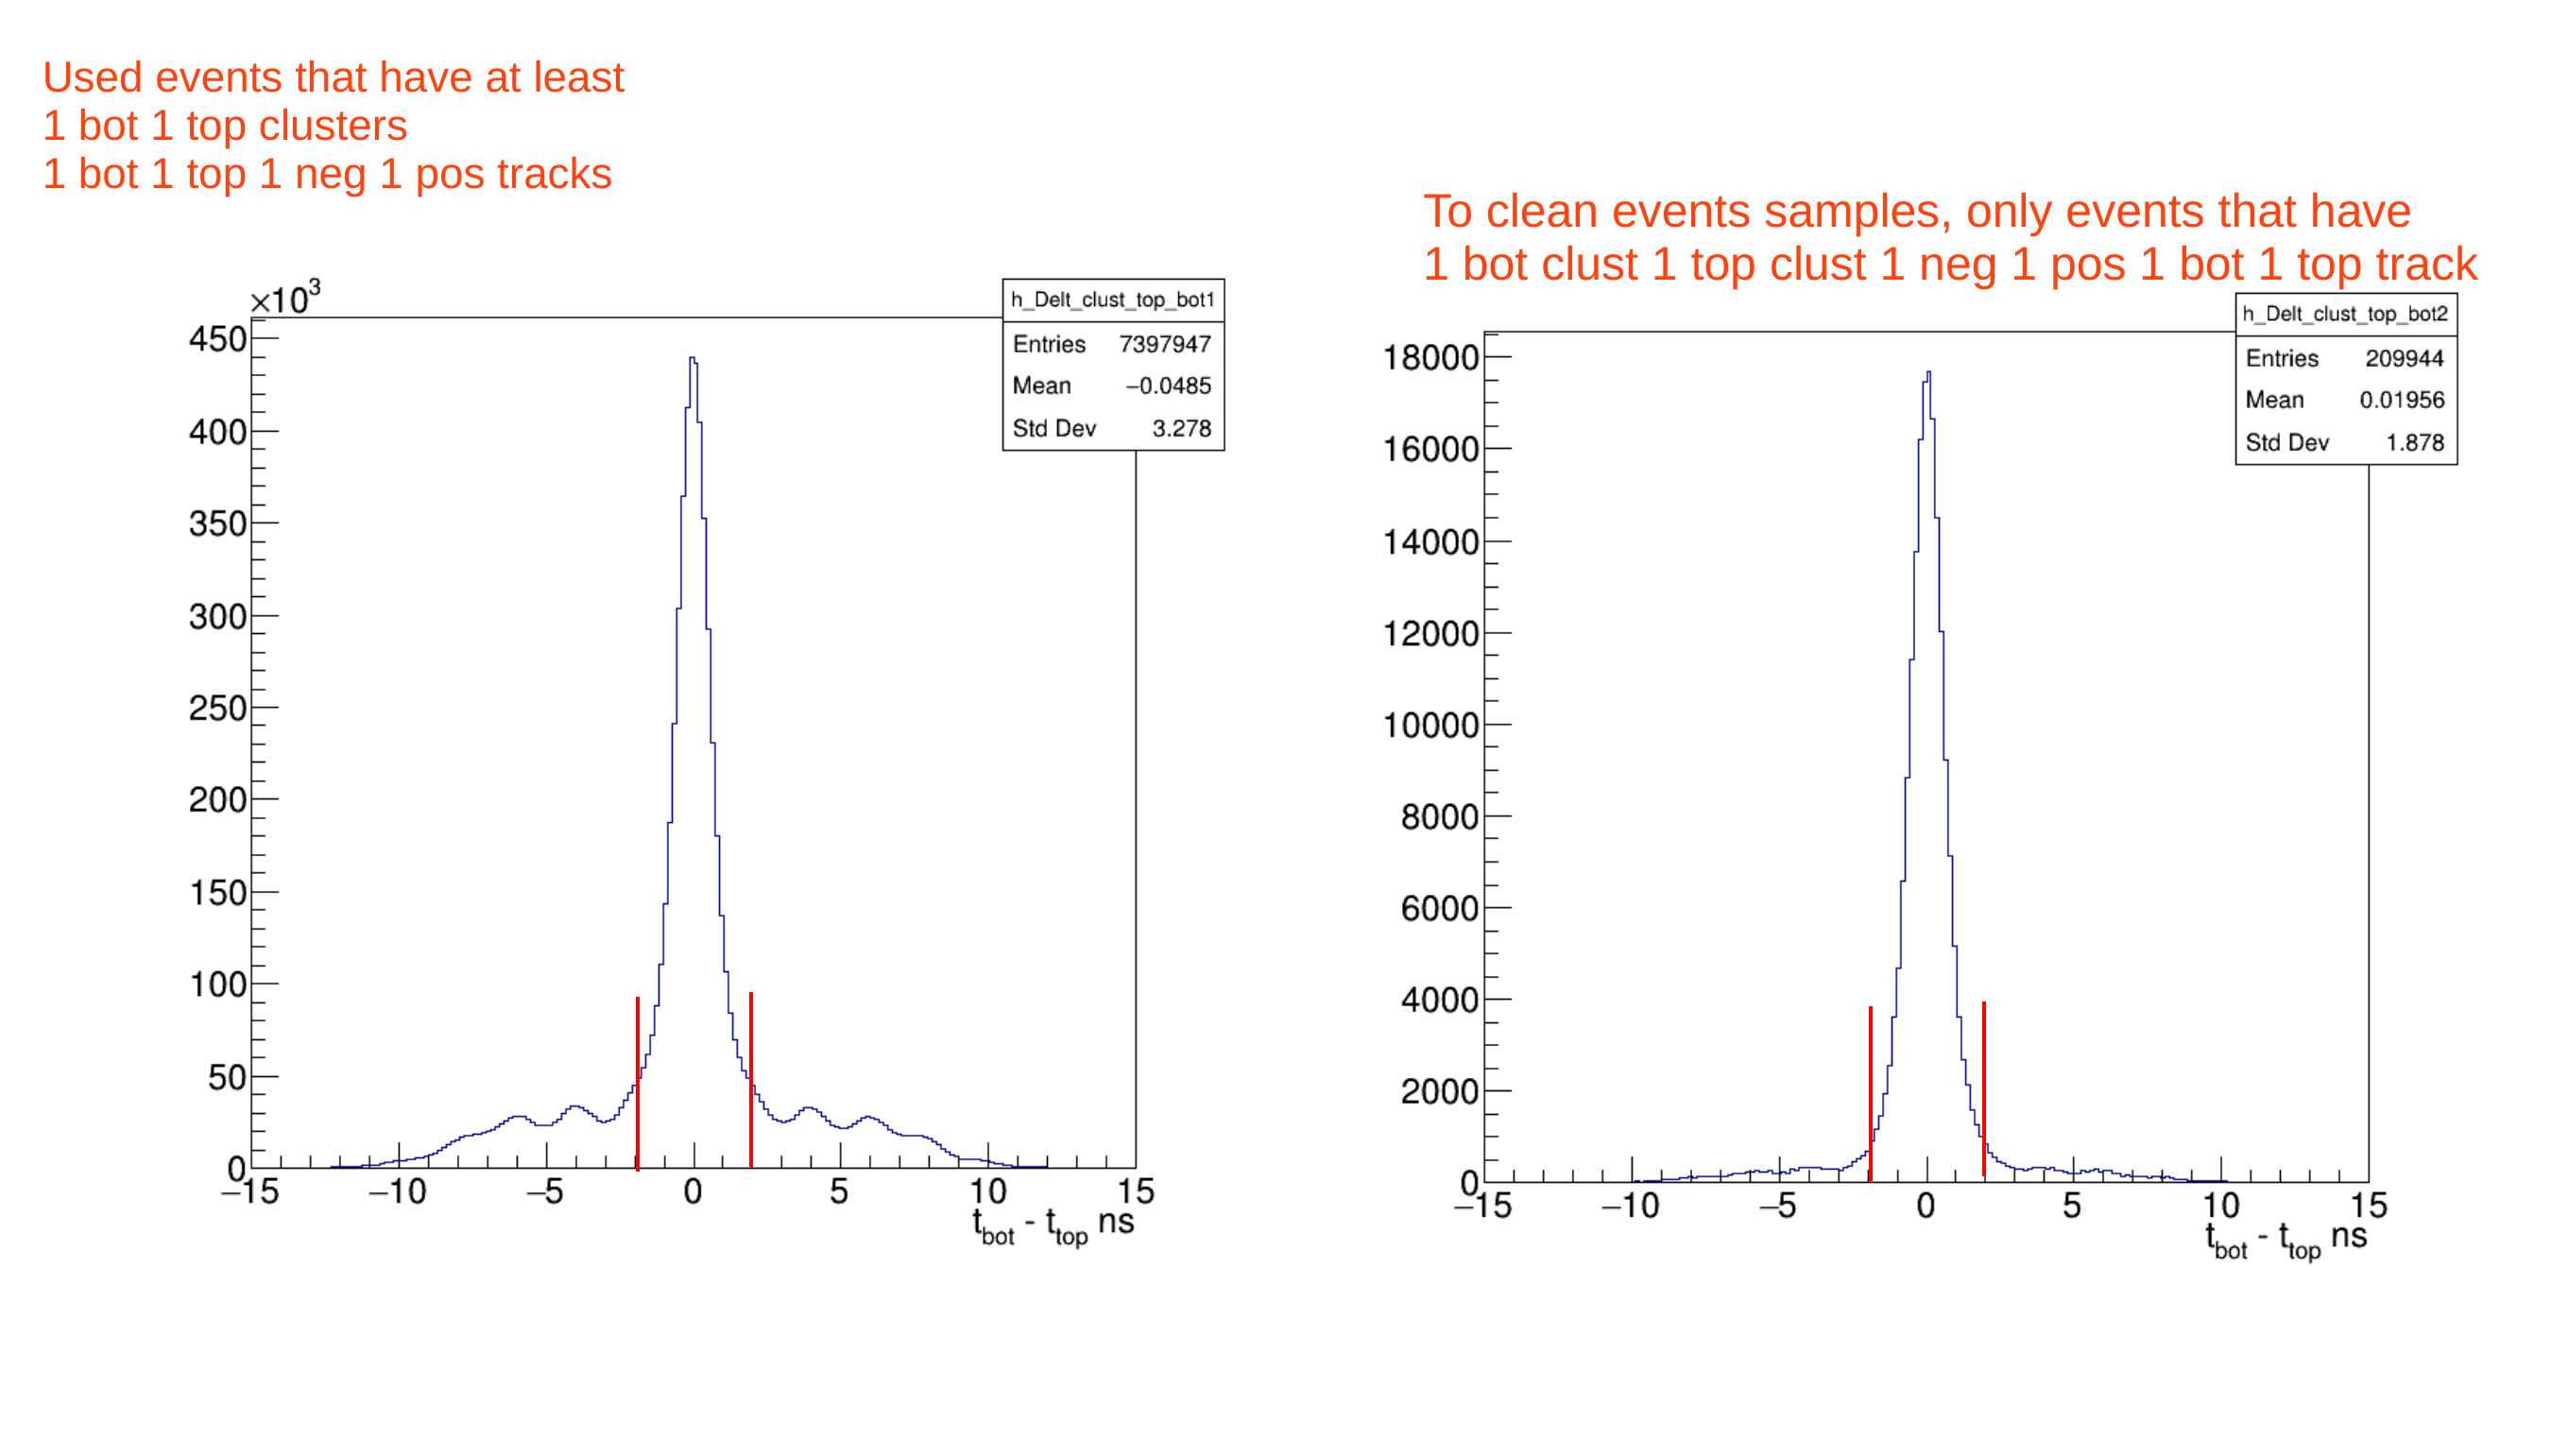

Used events that have at least
1 bot 1 top clusters
1 bot 1 top 1 neg 1 pos tracks
To clean events samples, only events that have
1 bot clust 1 top clust 1 neg 1 pos 1 bot 1 top track